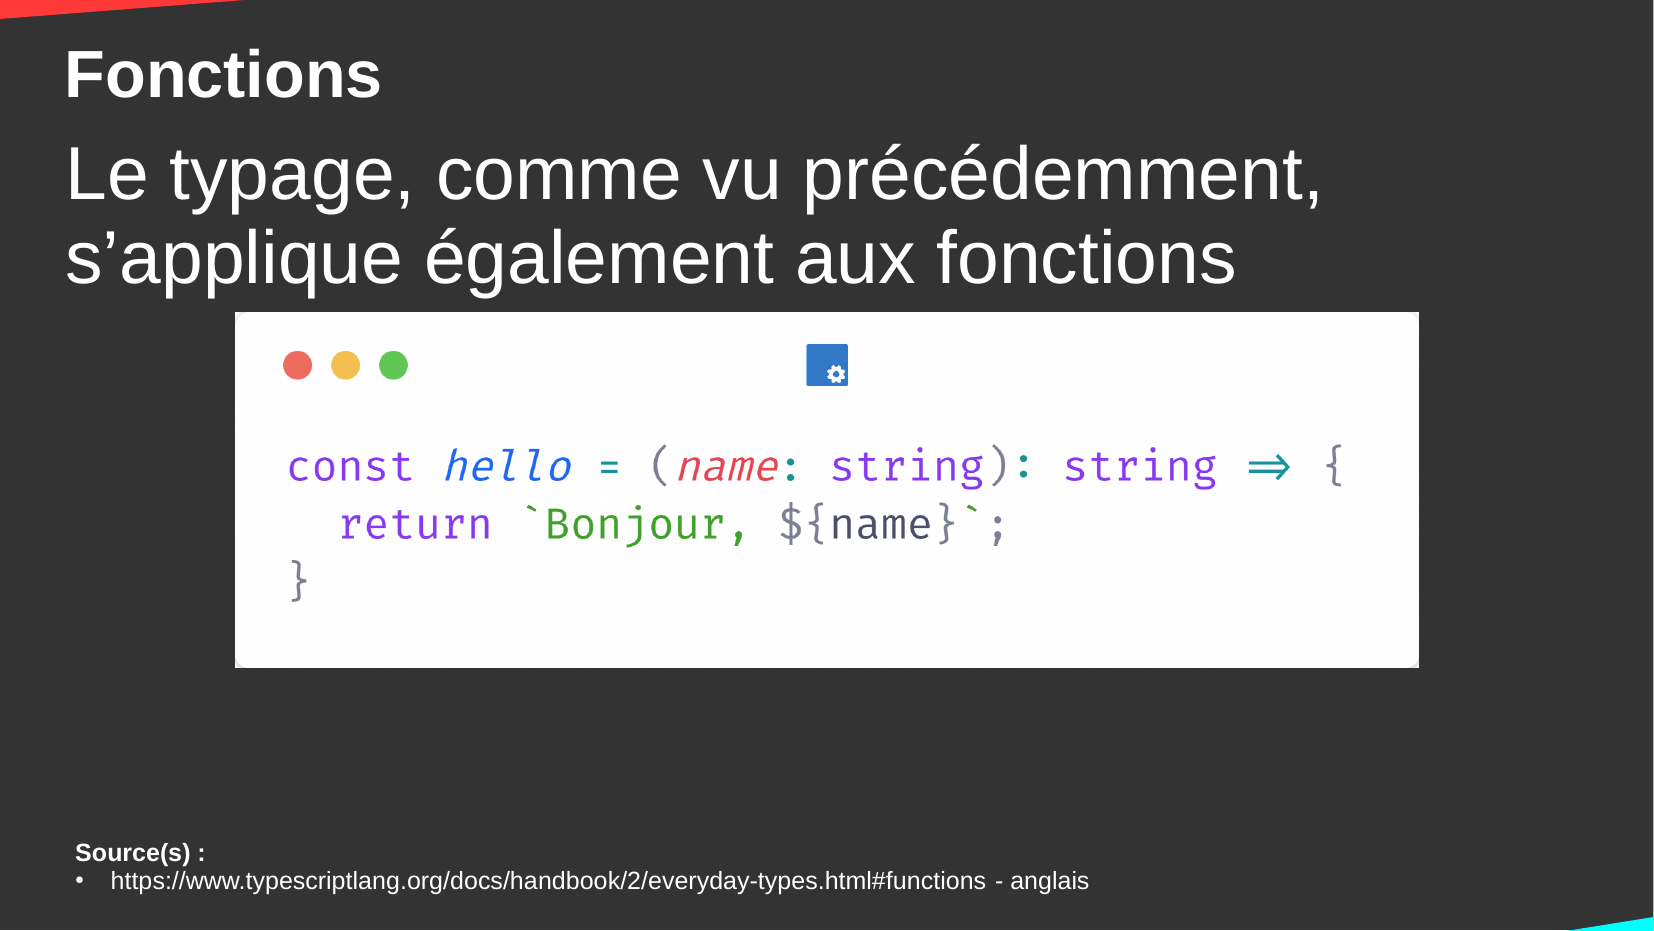

# Fonctions
Le typage, comme vu précédemment, s’applique également aux fonctions
Source(s) :
https://www.typescriptlang.org/docs/handbook/2/everyday-types.html#functions - anglais